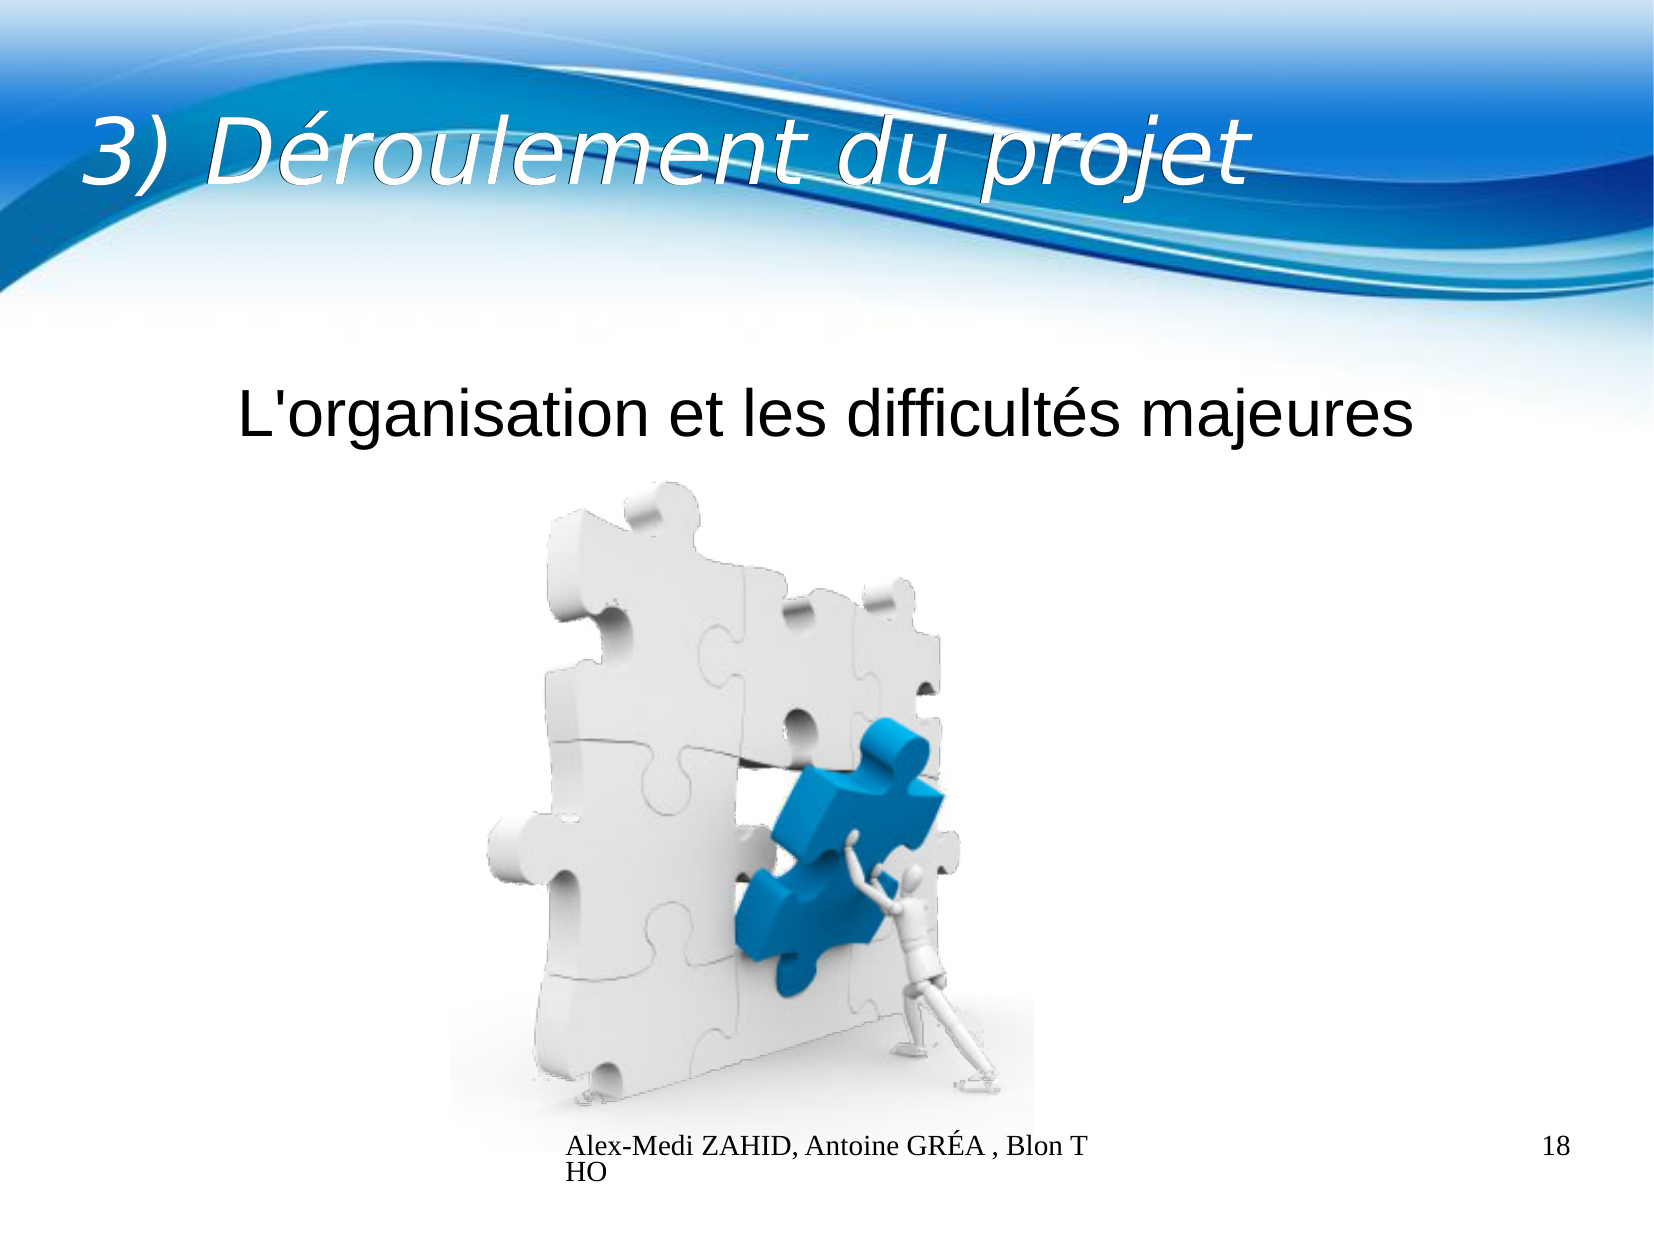

# 3) Déroulement du projet
L'organisation et les difficultés majeures
Alex-Medi ZAHID, Antoine GRÉA , Blon THO
18